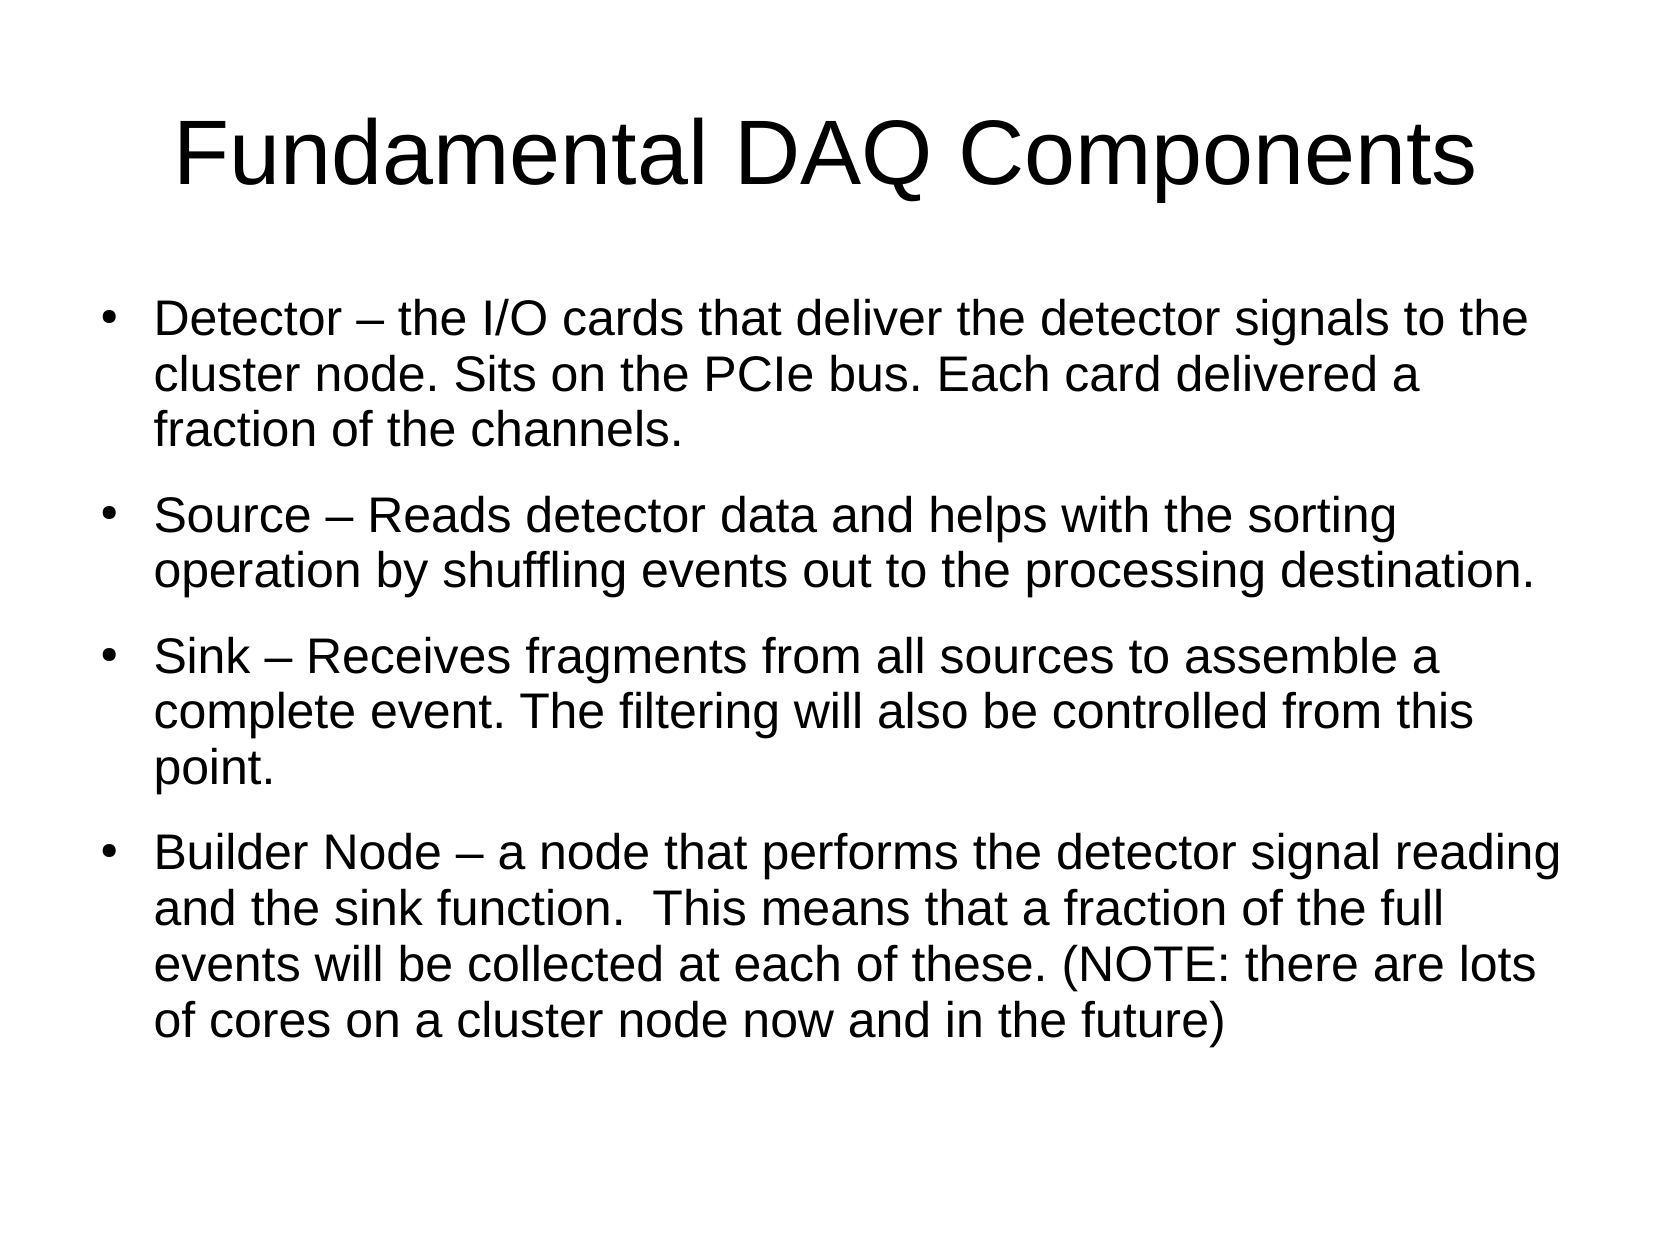

# Fundamental DAQ Components
Detector – the I/O cards that deliver the detector signals to the cluster node. Sits on the PCIe bus. Each card delivered a fraction of the channels.
Source – Reads detector data and helps with the sorting operation by shuffling events out to the processing destination.
Sink – Receives fragments from all sources to assemble a complete event. The filtering will also be controlled from this point.
Builder Node – a node that performs the detector signal reading and the sink function. This means that a fraction of the full events will be collected at each of these. (NOTE: there are lots of cores on a cluster node now and in the future)